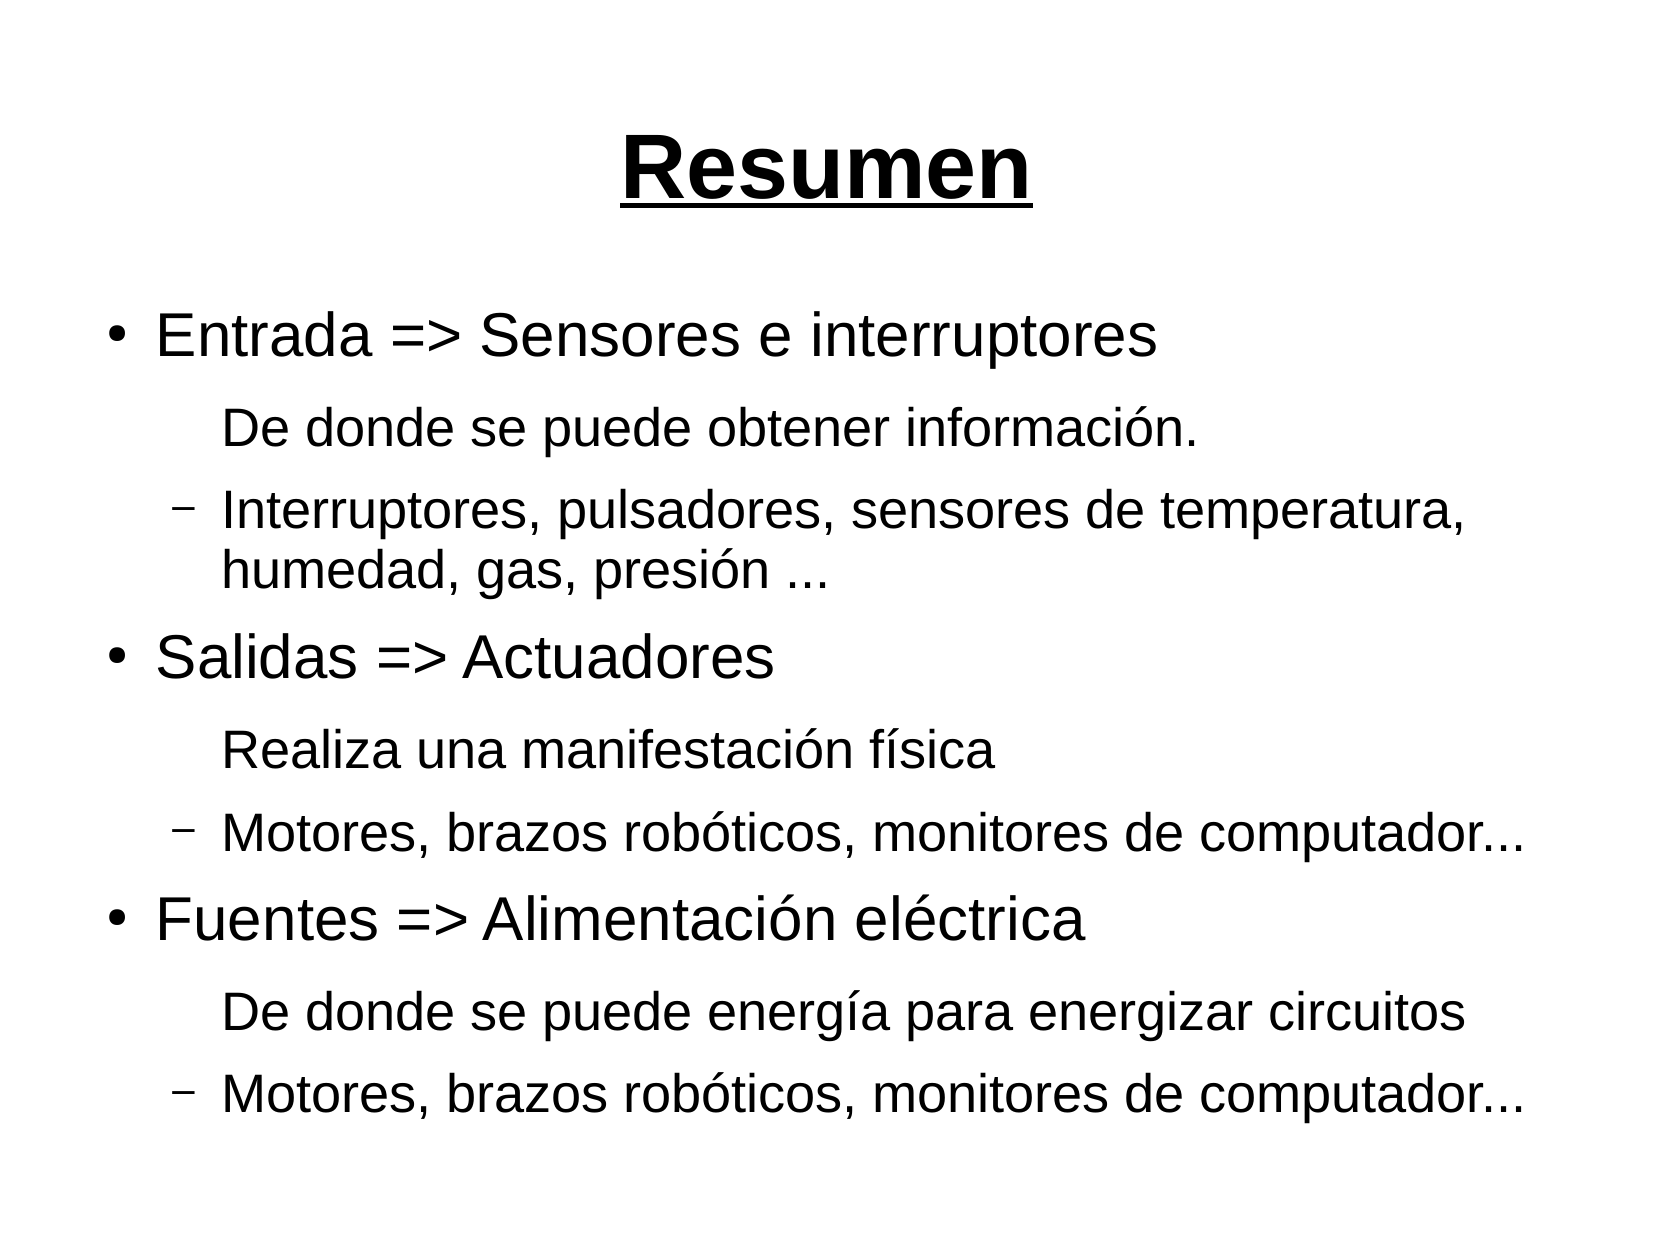

# Resumen
Entrada => Sensores e interruptores
De donde se puede obtener información.
Interruptores, pulsadores, sensores de temperatura, humedad, gas, presión ...
Salidas => Actuadores
Realiza una manifestación física
Motores, brazos robóticos, monitores de computador...
Fuentes => Alimentación eléctrica
De donde se puede energía para energizar circuitos
Motores, brazos robóticos, monitores de computador...